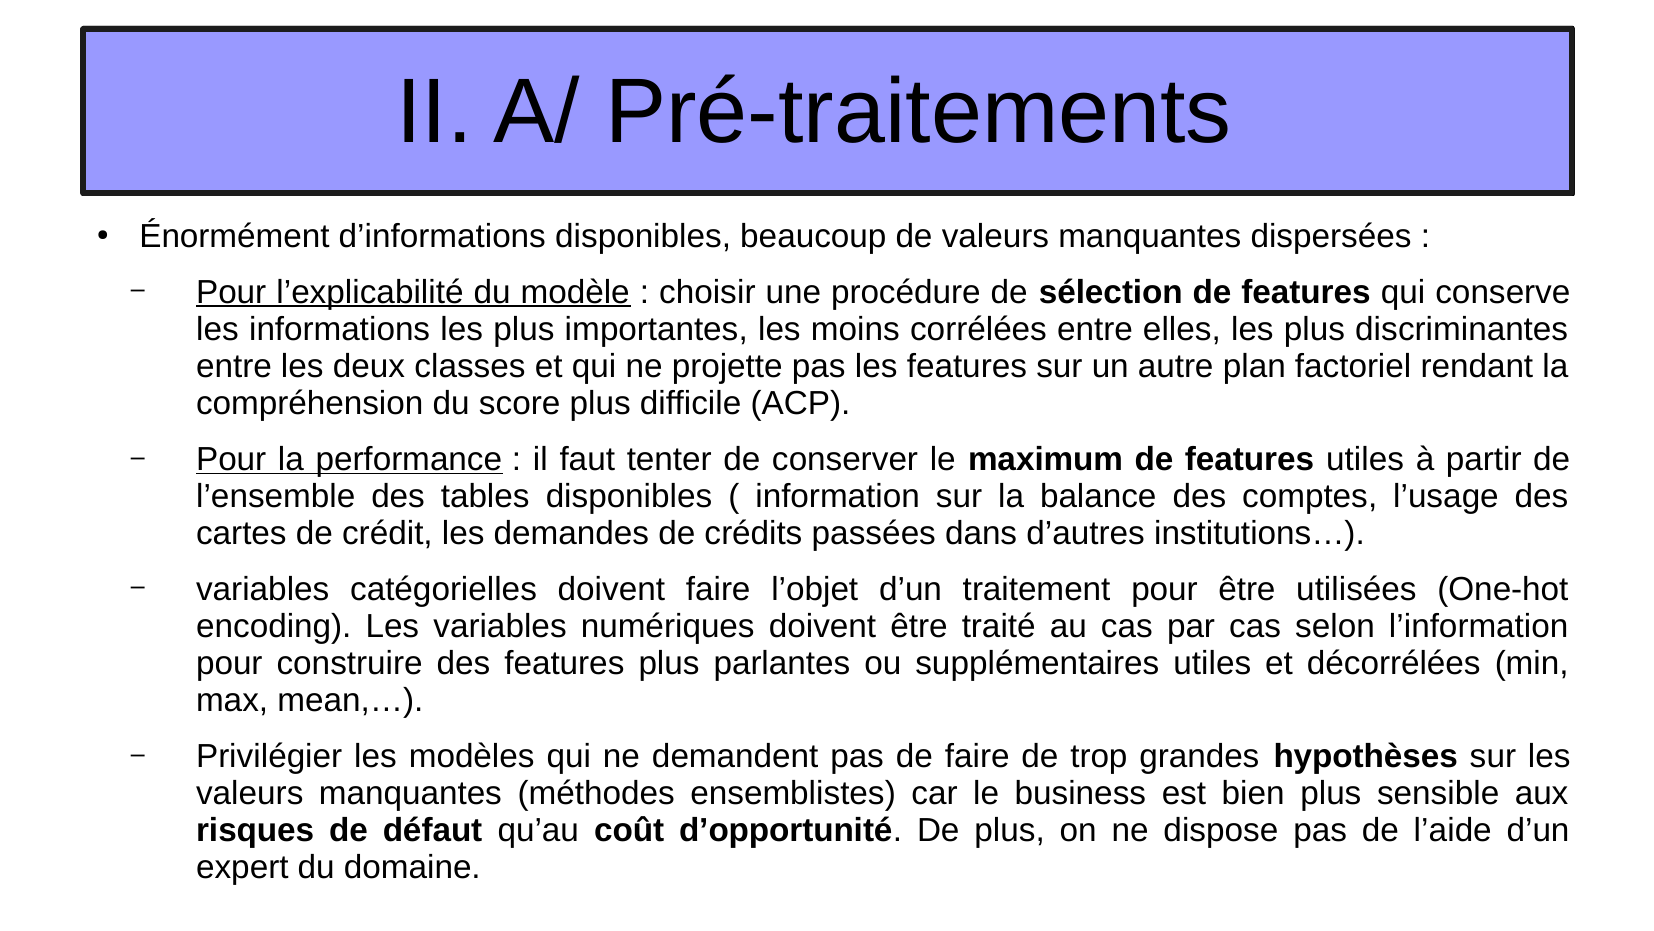

II. A/ Pré-traitements
#
Énormément d’informations disponibles, beaucoup de valeurs manquantes dispersées :
Pour l’explicabilité du modèle : choisir une procédure de sélection de features qui conserve les informations les plus importantes, les moins corrélées entre elles, les plus discriminantes entre les deux classes et qui ne projette pas les features sur un autre plan factoriel rendant la compréhension du score plus difficile (ACP).
Pour la performance : il faut tenter de conserver le maximum de features utiles à partir de l’ensemble des tables disponibles ( information sur la balance des comptes, l’usage des cartes de crédit, les demandes de crédits passées dans d’autres institutions…).
variables catégorielles doivent faire l’objet d’un traitement pour être utilisées (One-hot encoding). Les variables numériques doivent être traité au cas par cas selon l’information pour construire des features plus parlantes ou supplémentaires utiles et décorrélées (min, max, mean,…).
Privilégier les modèles qui ne demandent pas de faire de trop grandes hypothèses sur les valeurs manquantes (méthodes ensemblistes) car le business est bien plus sensible aux risques de défaut qu’au coût d’opportunité. De plus, on ne dispose pas de l’aide d’un expert du domaine.